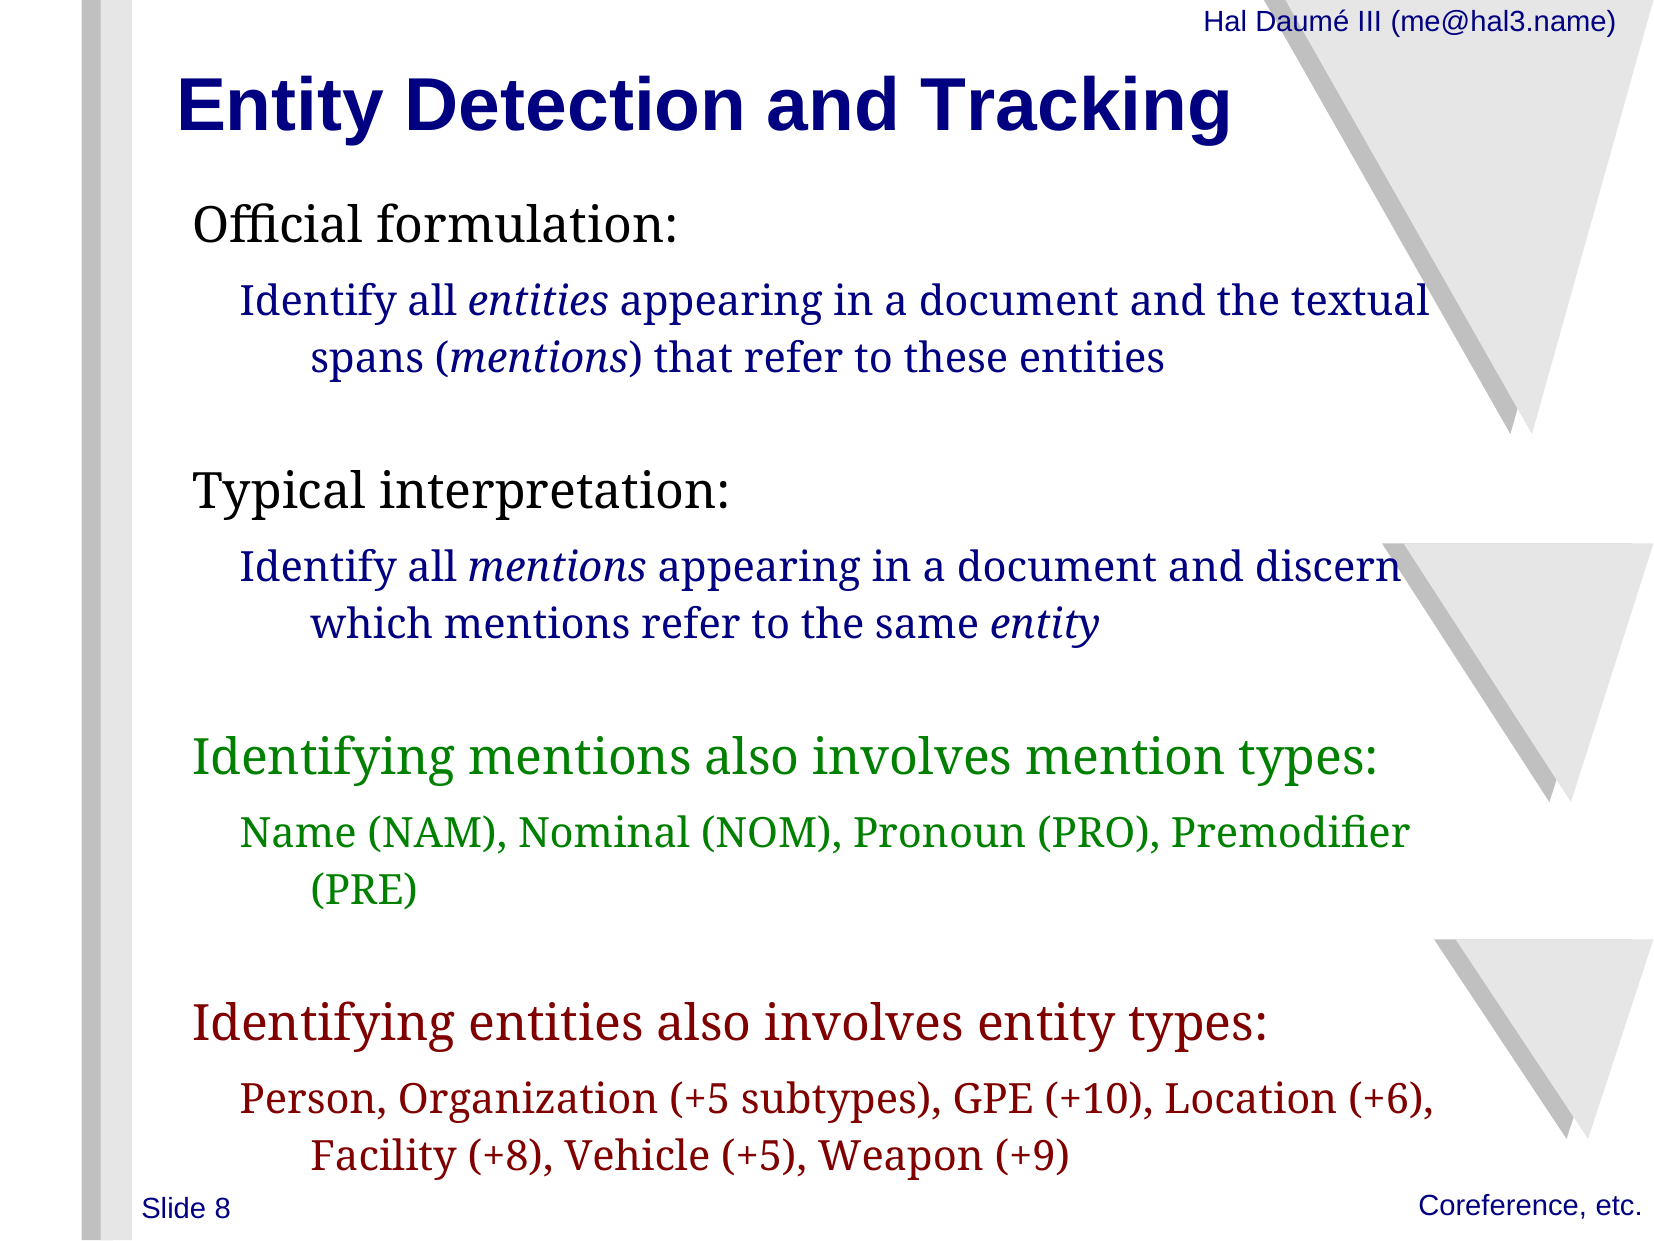

# Entity Detection and Tracking
Official formulation:
Identify all entities appearing in a document and the textual spans (mentions) that refer to these entities
Typical interpretation:
Identify all mentions appearing in a document and discern which mentions refer to the same entity
Identifying mentions also involves mention types:
Name (NAM), Nominal (NOM), Pronoun (PRO), Premodifier (PRE)
Identifying entities also involves entity types:
Person, Organization (+5 subtypes), GPE (+10), Location (+6), Facility (+8), Vehicle (+5), Weapon (+9)